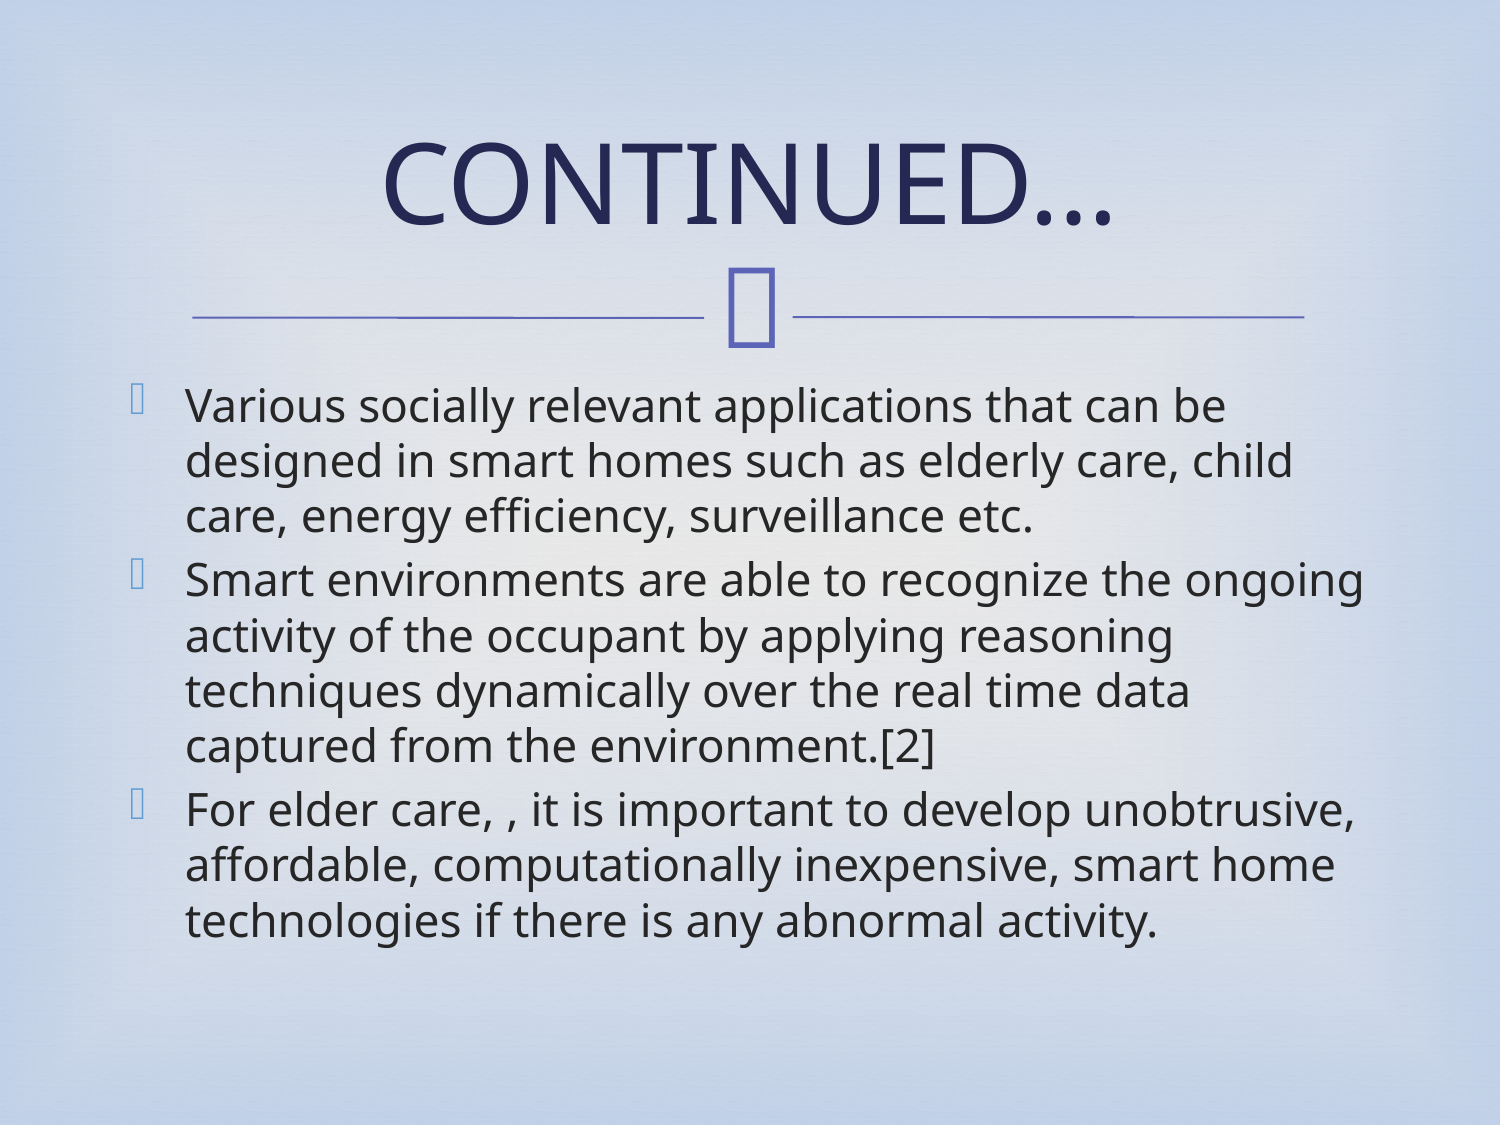

CONTINUED…
# Various socially relevant applications that can be designed in smart homes such as elderly care, child care, energy efficiency, surveillance etc.
Smart environments are able to recognize the ongoing activity of the occupant by applying reasoning techniques dynamically over the real time data captured from the environment.[2]
For elder care, , it is important to develop unobtrusive, affordable, computationally inexpensive, smart home technologies if there is any abnormal activity.